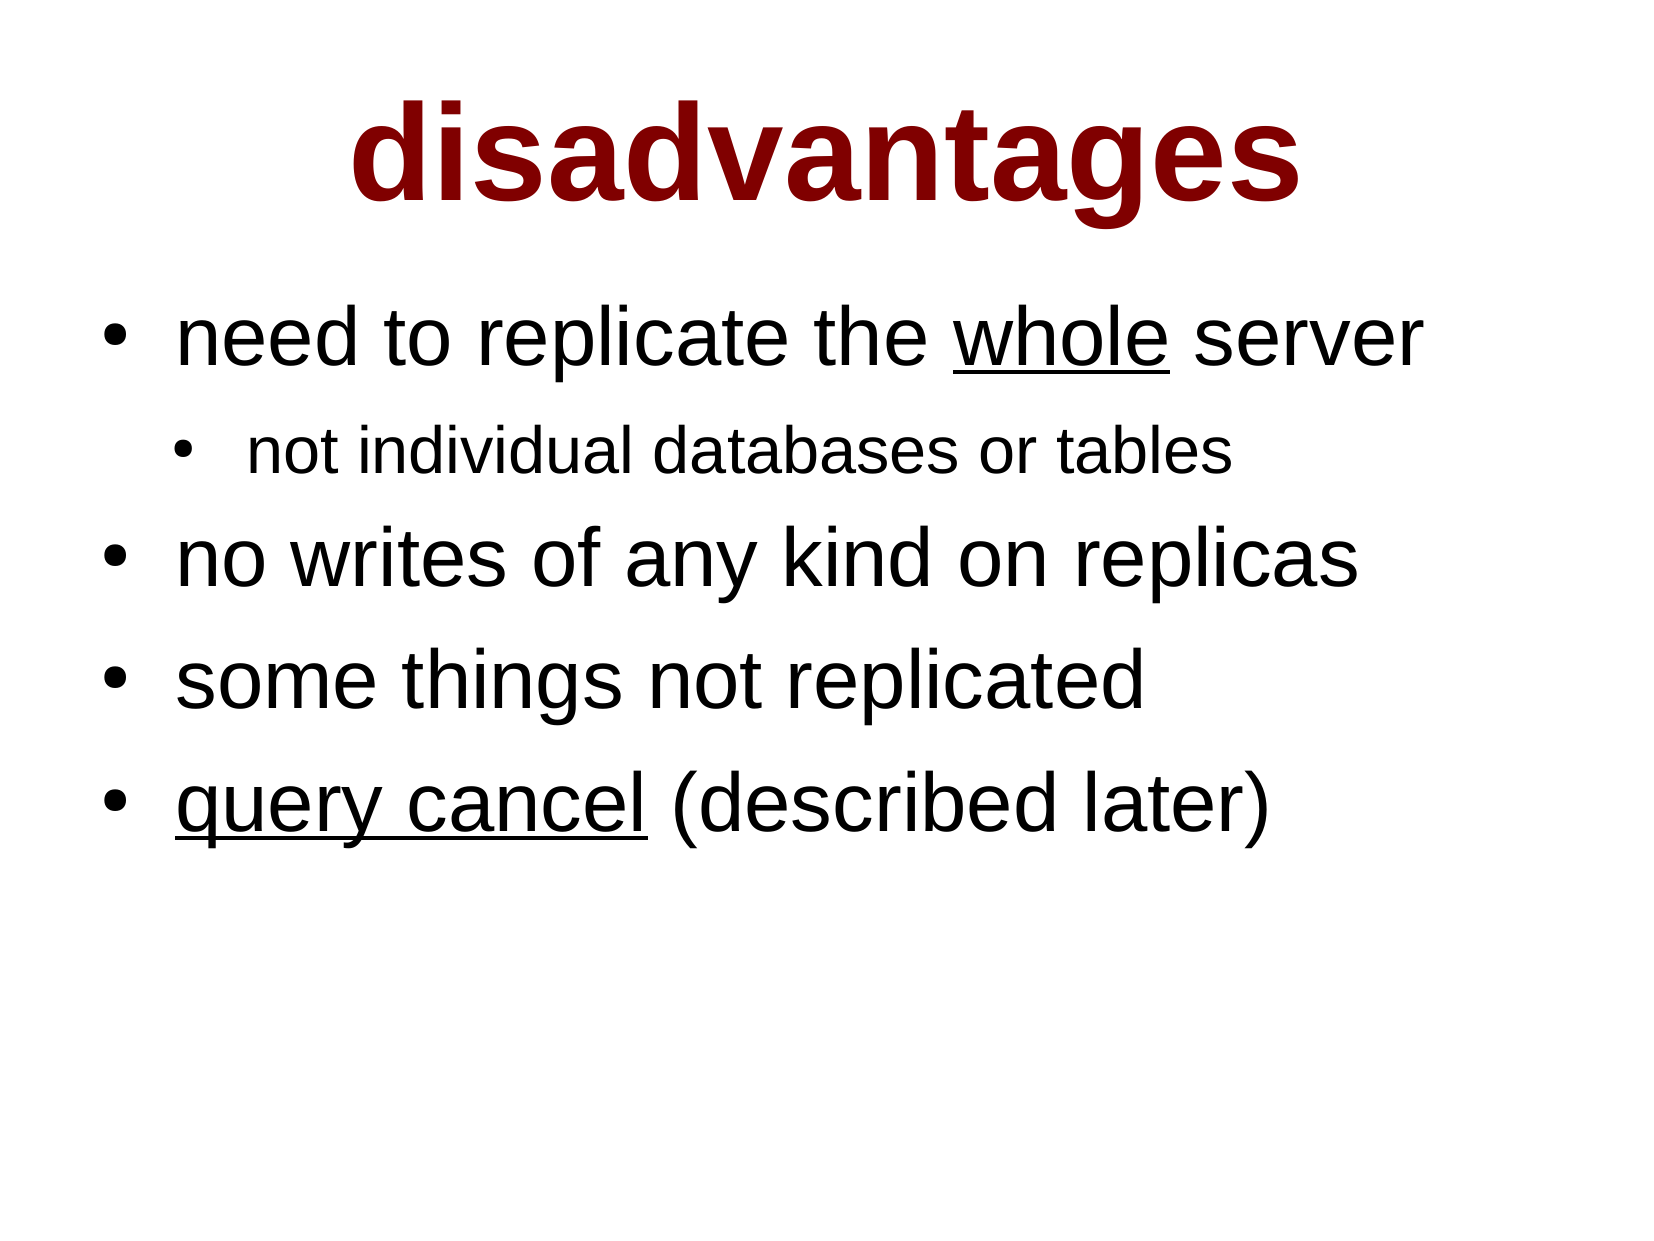

# disadvantages
need to replicate the whole server
not individual databases or tables
no writes of any kind on replicas
some things not replicated
query cancel (described later)